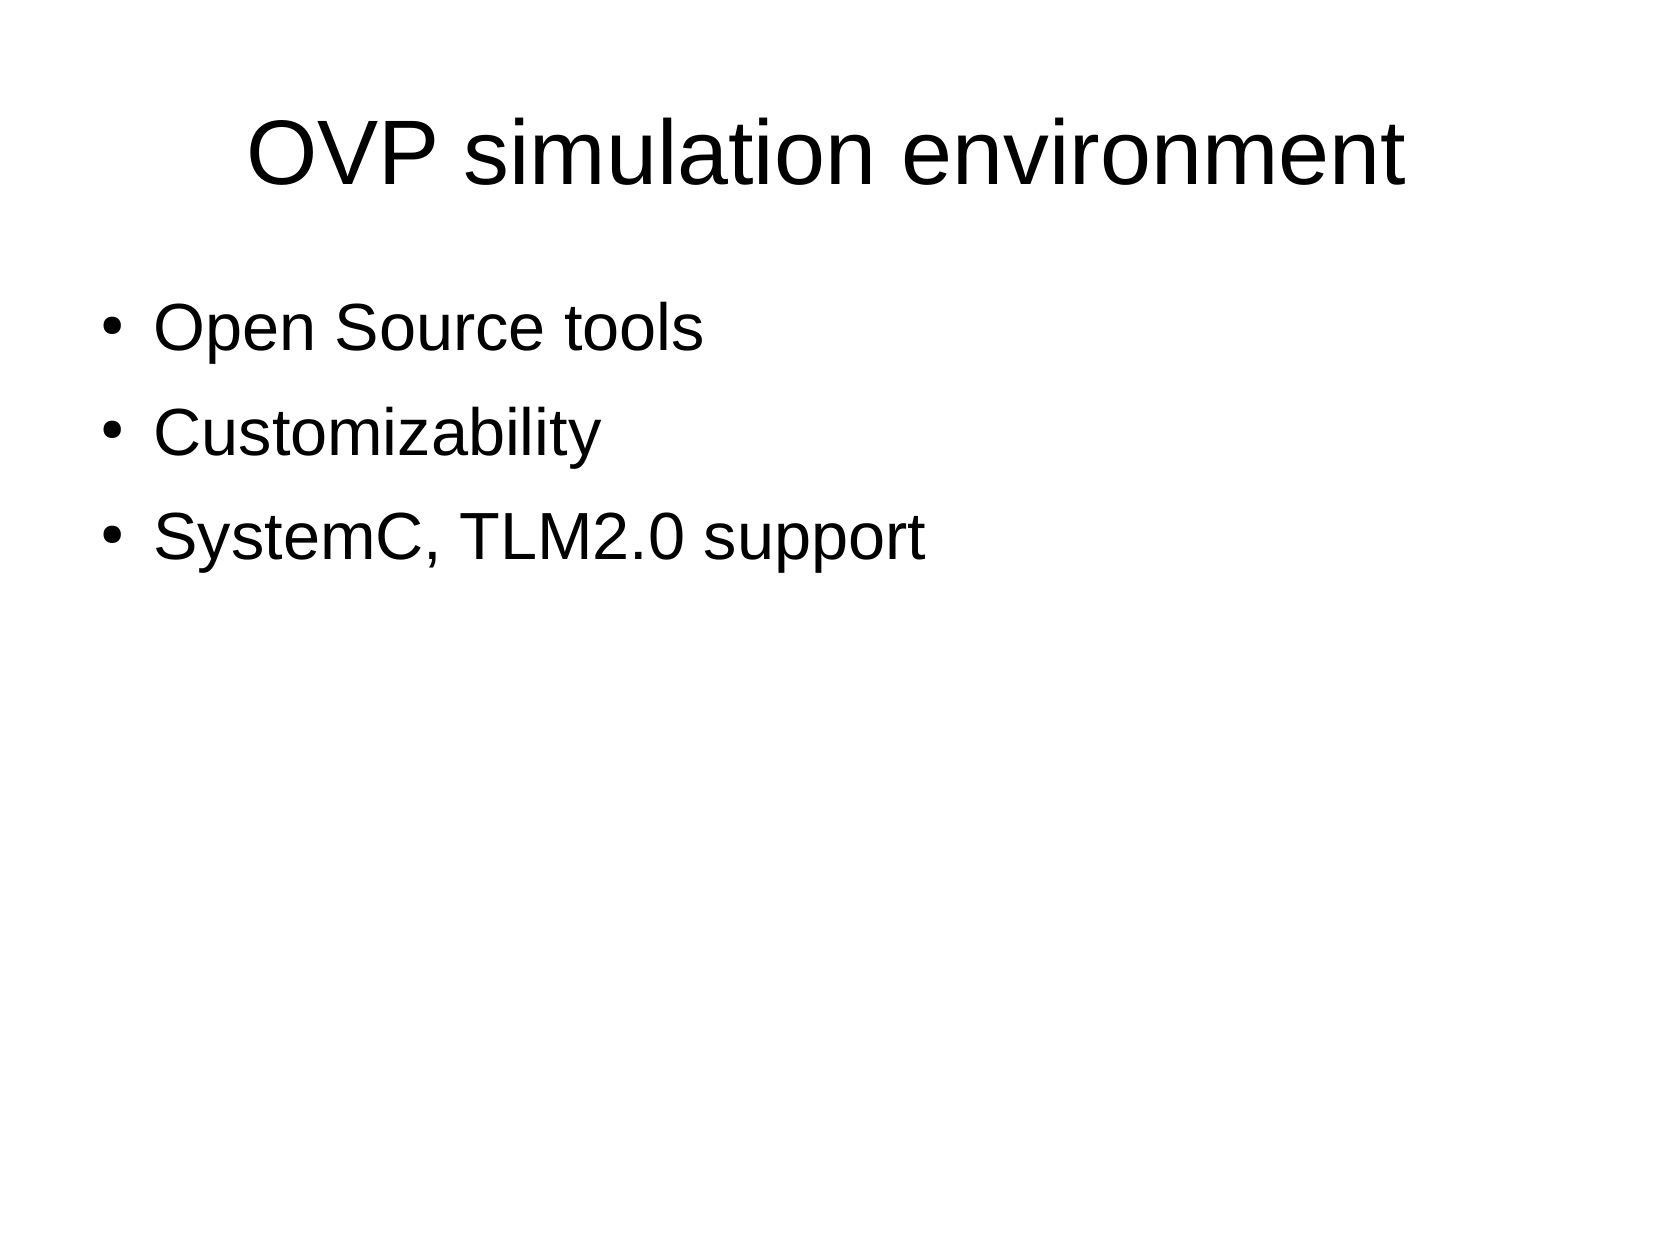

# OVP simulation environment
Open Source tools
Customizability
SystemC, TLM2.0 support